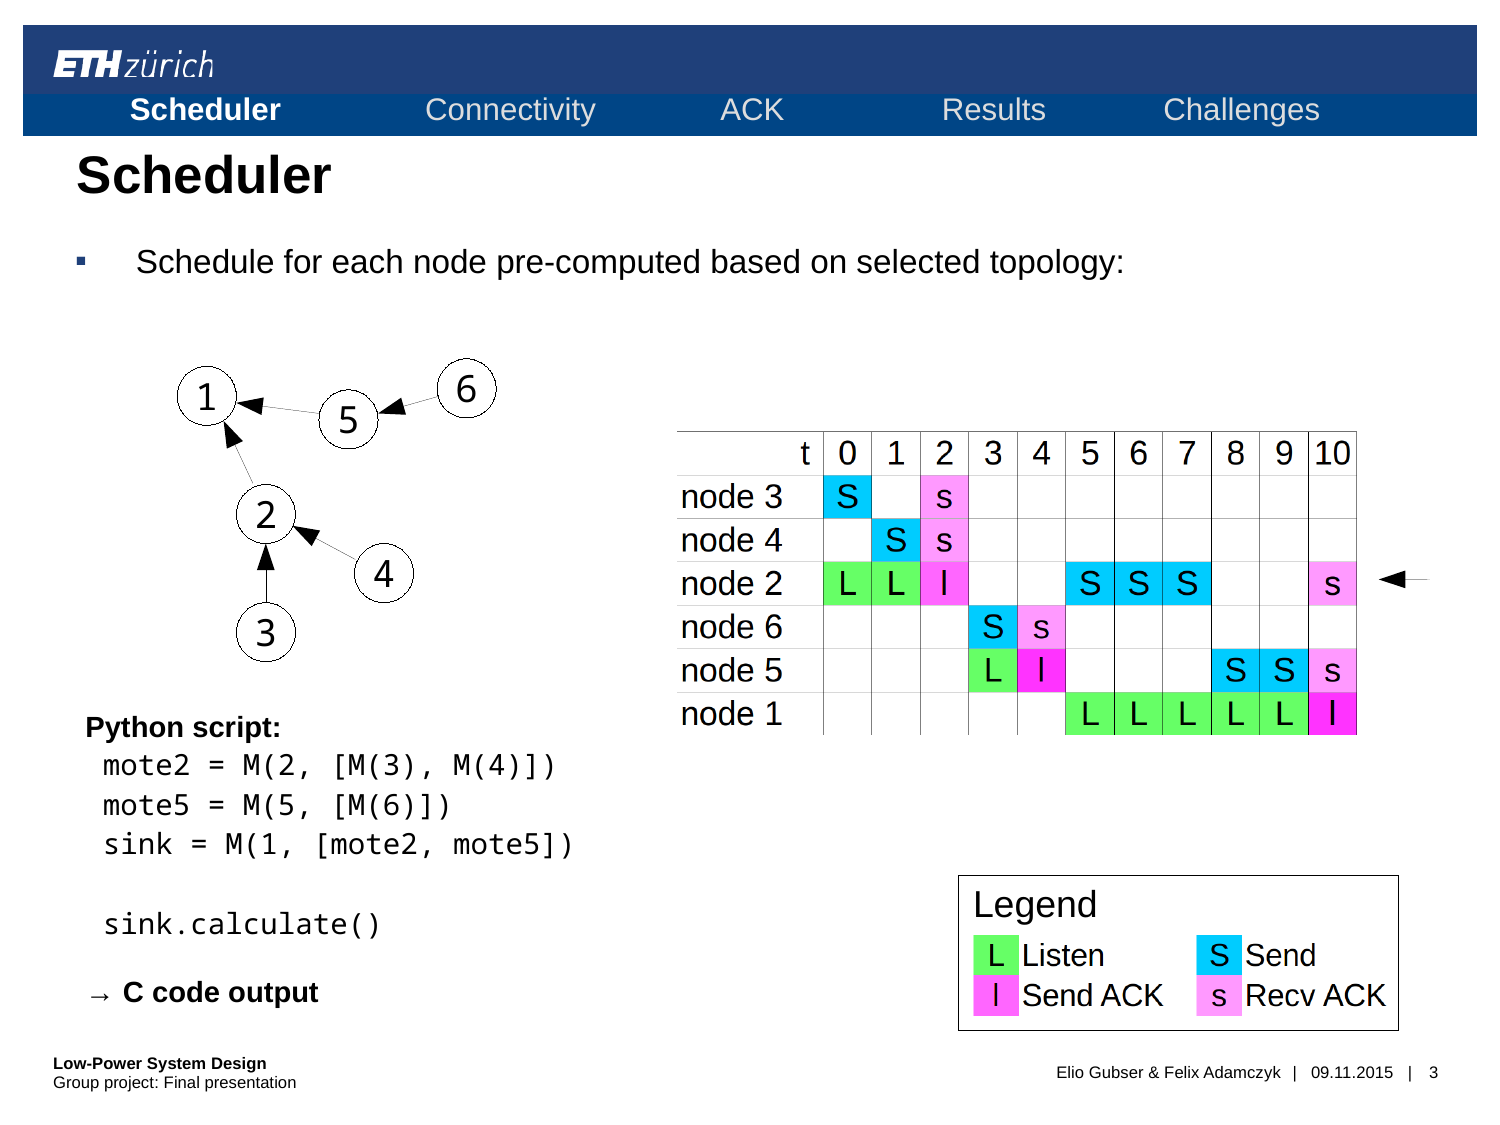

Scheduler		Connectivity		ACK			Results		Challenges
# Scheduler
Schedule for each node pre-computed based on selected topology:
6
1
5
2
4
3
Python script:
 mote2 = M(2, [M(3), M(4)])
 mote5 = M(5, [M(6)])
 sink = M(1, [mote2, mote5])
 sink.calculate()
→ C code output
Legend
Elio Gubser & Felix Adamczyk
09.11.2015
3
E: Concept + Scheduler +
F: Time sync packet (function) => Bad performance + Connectivity + new topology
E: Can ACK concept improve the results
F: Results (graphs)
E/F: Problems